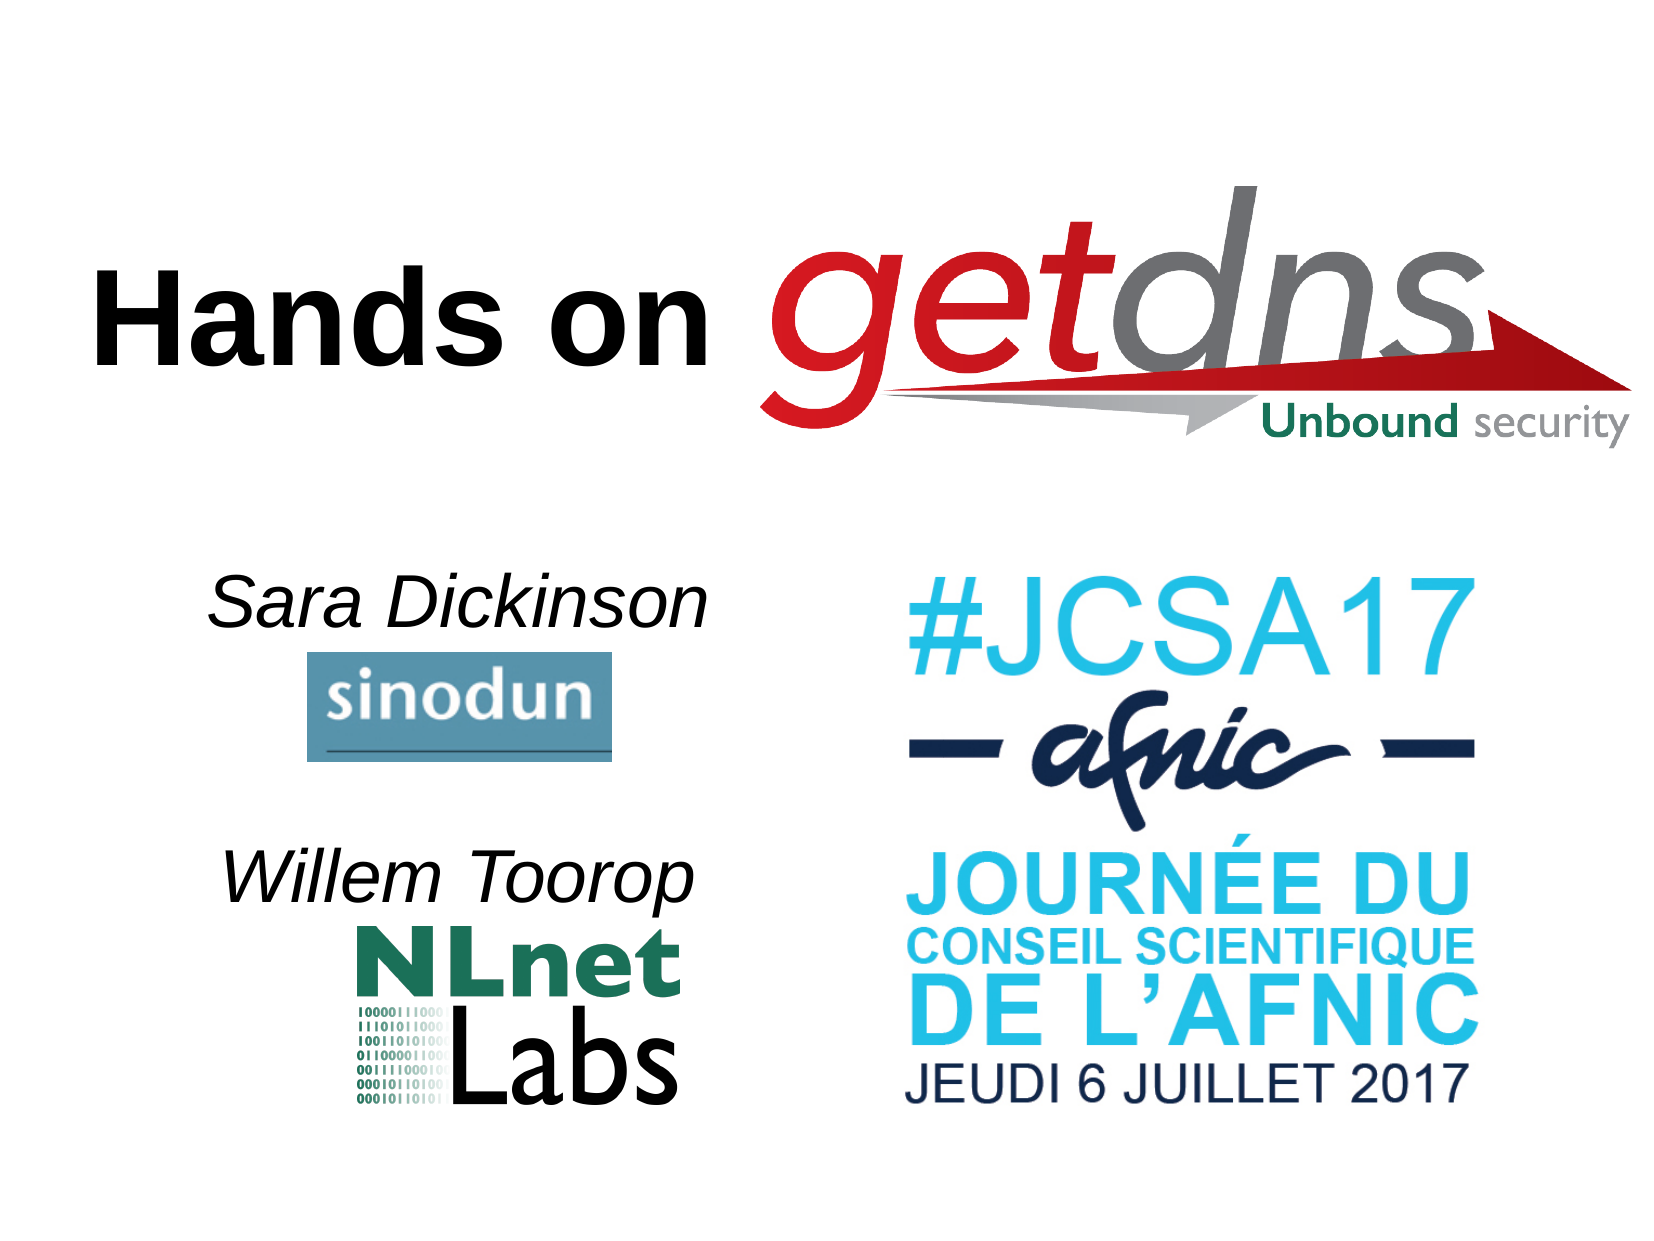

# Hands on
Sara Dickinson
Willem Toorop